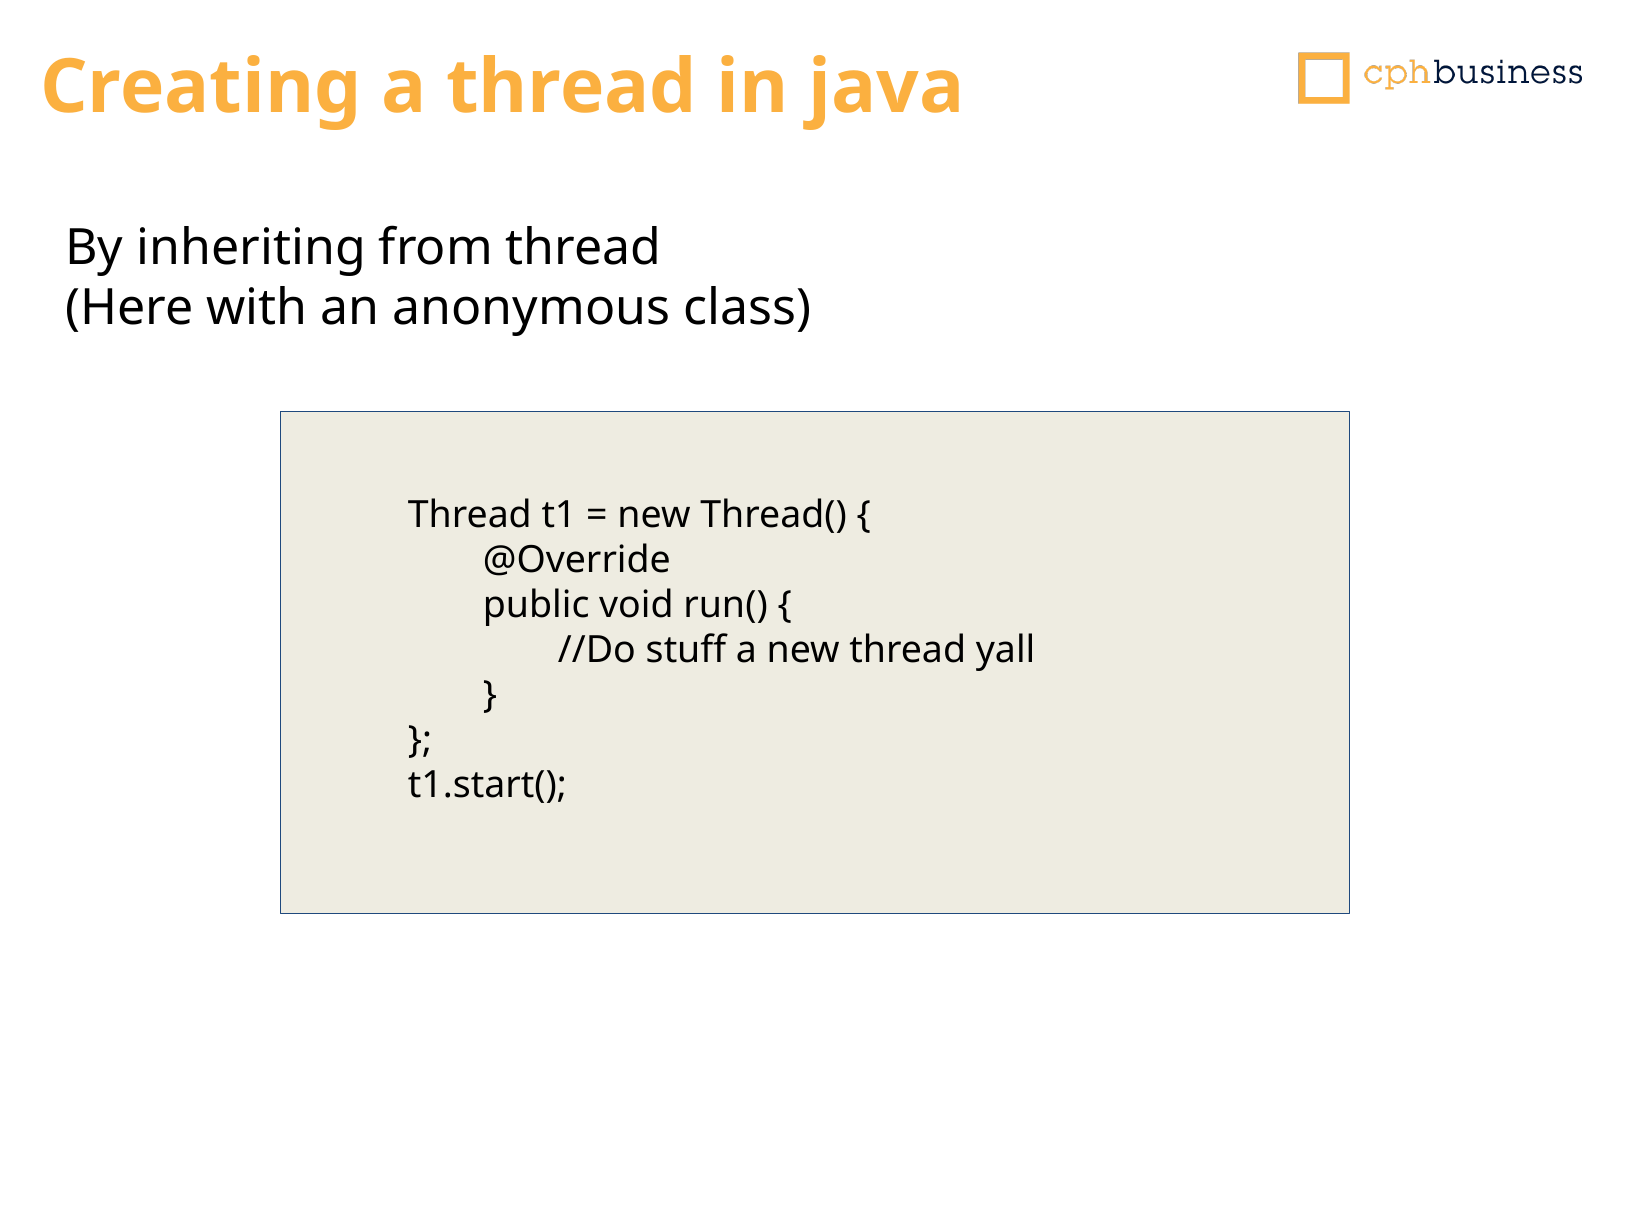

Creating a thread in java
By inheriting from thread
(Here with an anonymous class)
Thread t1 = new Thread() {
	@Override
	public void run() {
		//Do stuff a new thread yall
	}
};
t1.start();